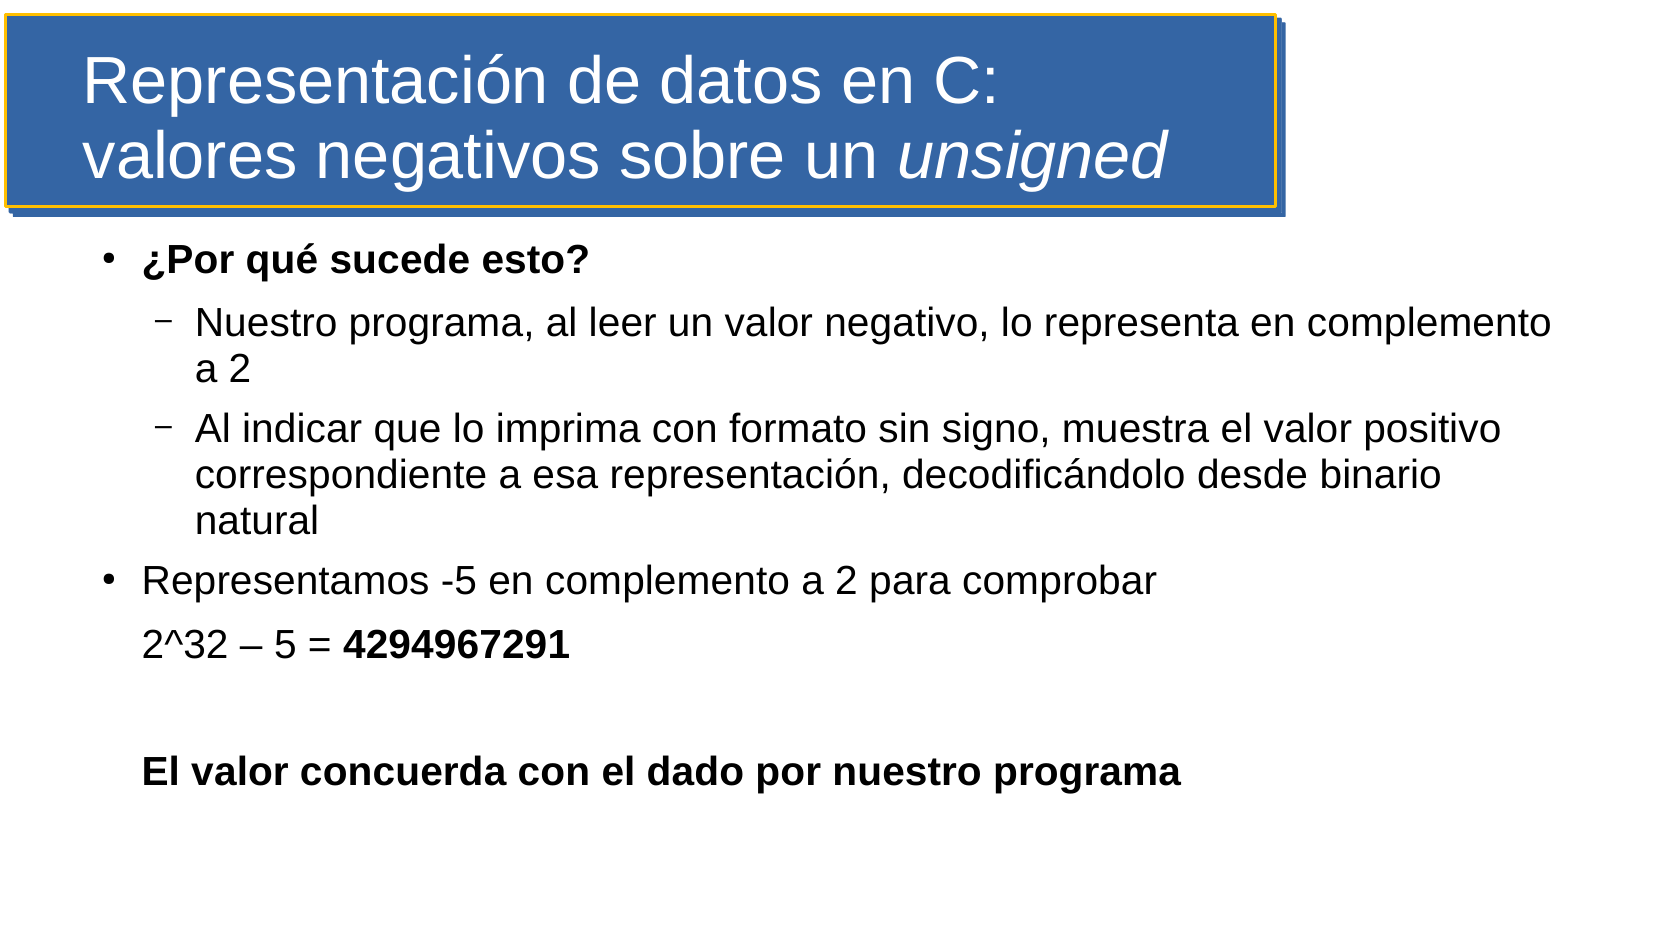

# Representación de datos en C: valores negativos sobre un unsigned
¿Por qué sucede esto?
Nuestro programa, al leer un valor negativo, lo representa en complemento a 2
Al indicar que lo imprima con formato sin signo, muestra el valor positivo correspondiente a esa representación, decodificándolo desde binario natural
Representamos -5 en complemento a 2 para comprobar
2^32 – 5 = 4294967291
El valor concuerda con el dado por nuestro programa